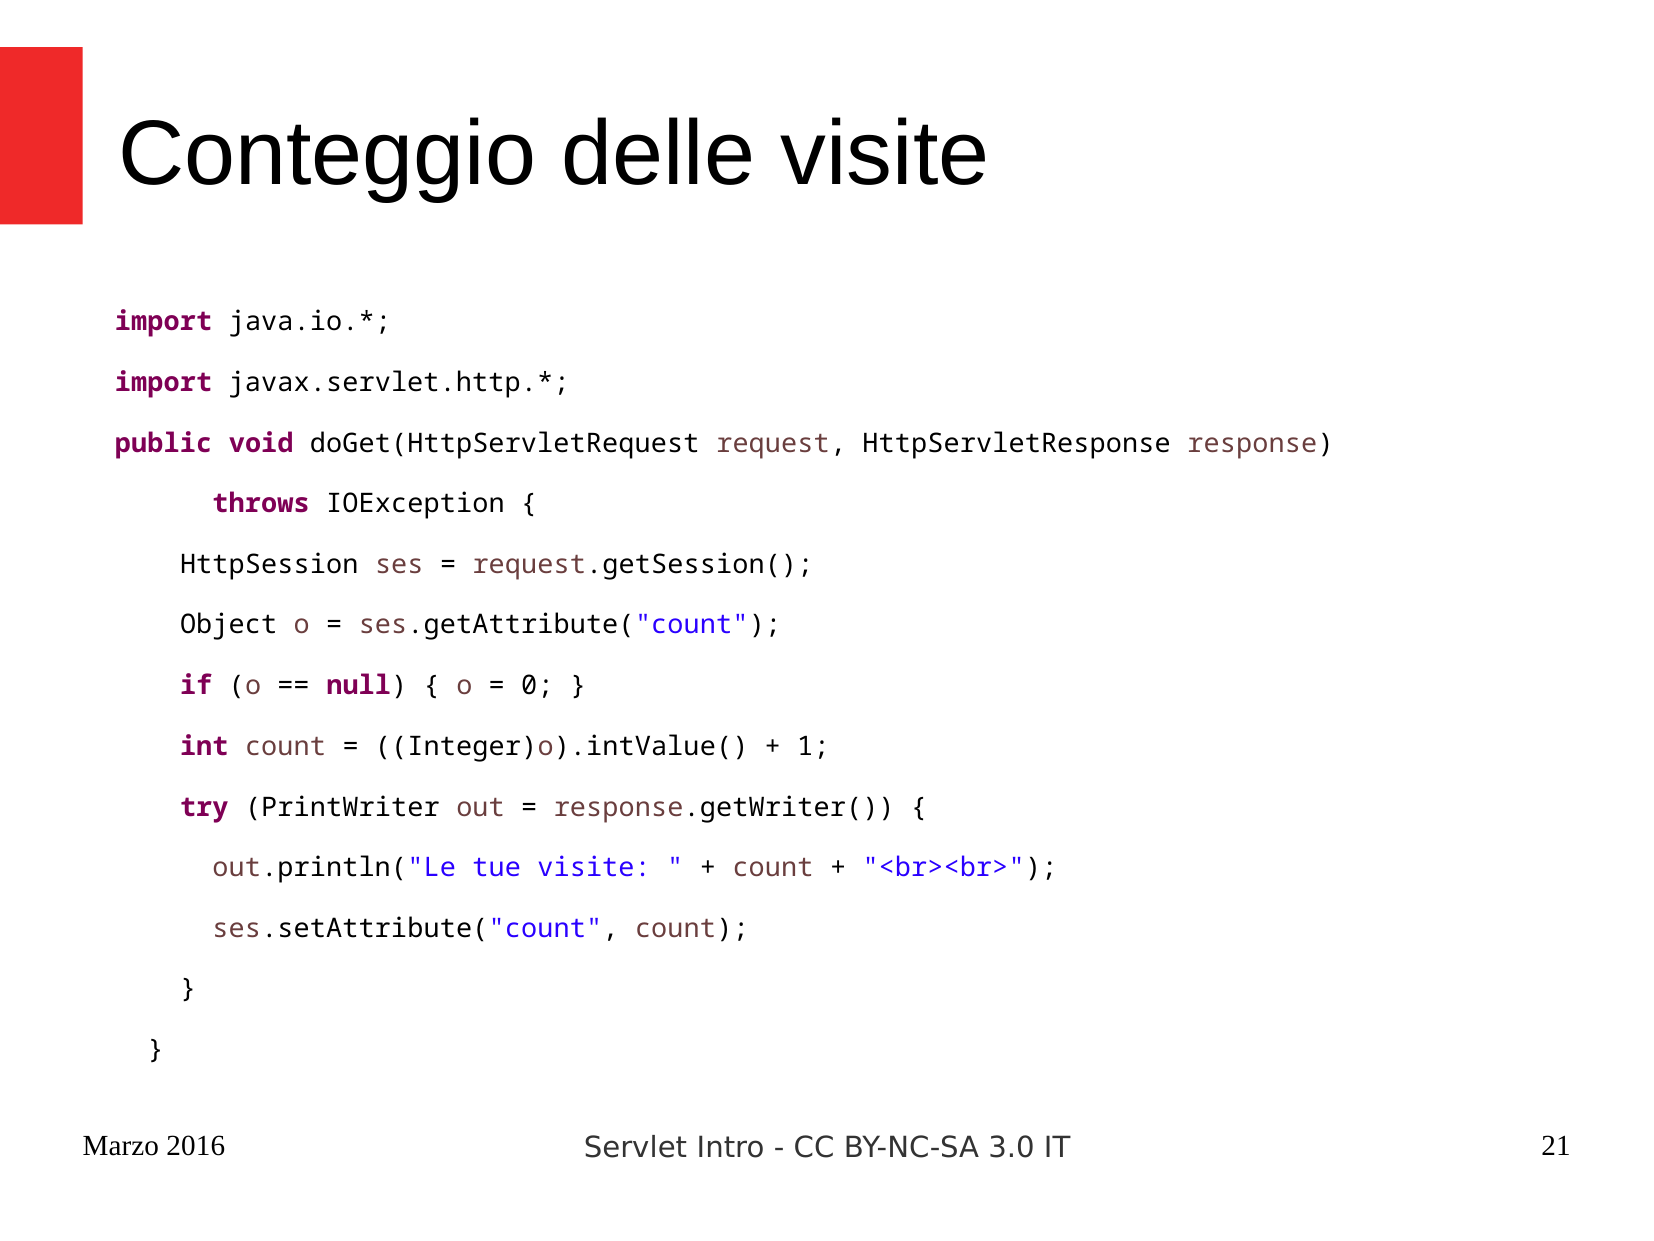

# Conteggio delle visite
import java.io.*;
import javax.servlet.http.*;
public void doGet(HttpServletRequest request, HttpServletResponse response)
 throws IOException {
 HttpSession ses = request.getSession();
 Object o = ses.getAttribute("count");
 if (o == null) { o = 0; }
 int count = ((Integer)o).intValue() + 1;
 try (PrintWriter out = response.getWriter()) {
 out.println("Le tue visite: " + count + "<br><br>");
 ses.setAttribute("count", count);
 }
 }
Your Date Here
Your Footer Here
21